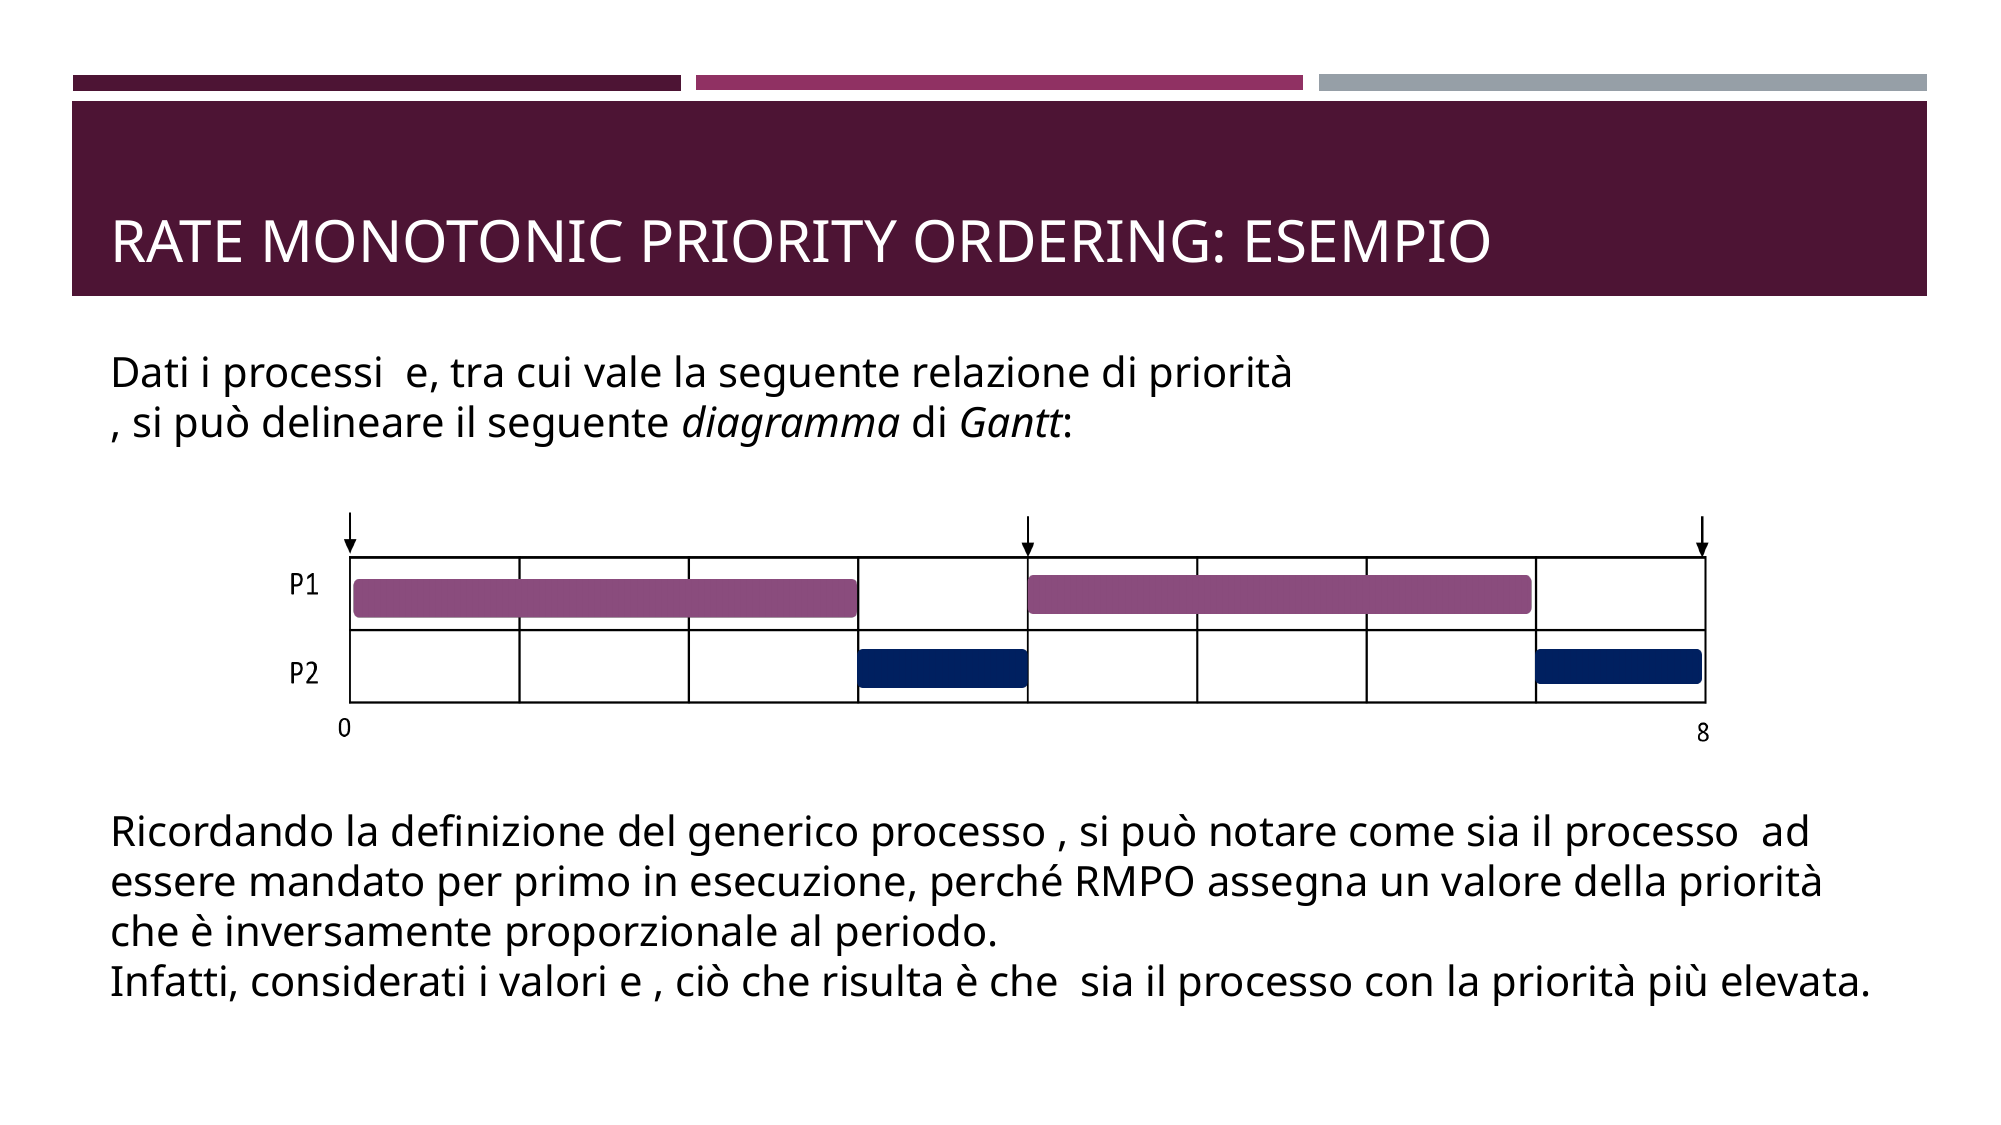

# Rate monotonic priority ordering: esempio
Dati i processi e, tra cui vale la seguente relazione di priorità
, si può delineare il seguente diagramma di Gantt:
Ricordando la definizione del generico processo , si può notare come sia il processo ad essere mandato per primo in esecuzione, perché RMPO assegna un valore della priorità che è inversamente proporzionale al periodo.
Infatti, considerati i valori e , ciò che risulta è che sia il processo con la priorità più elevata.